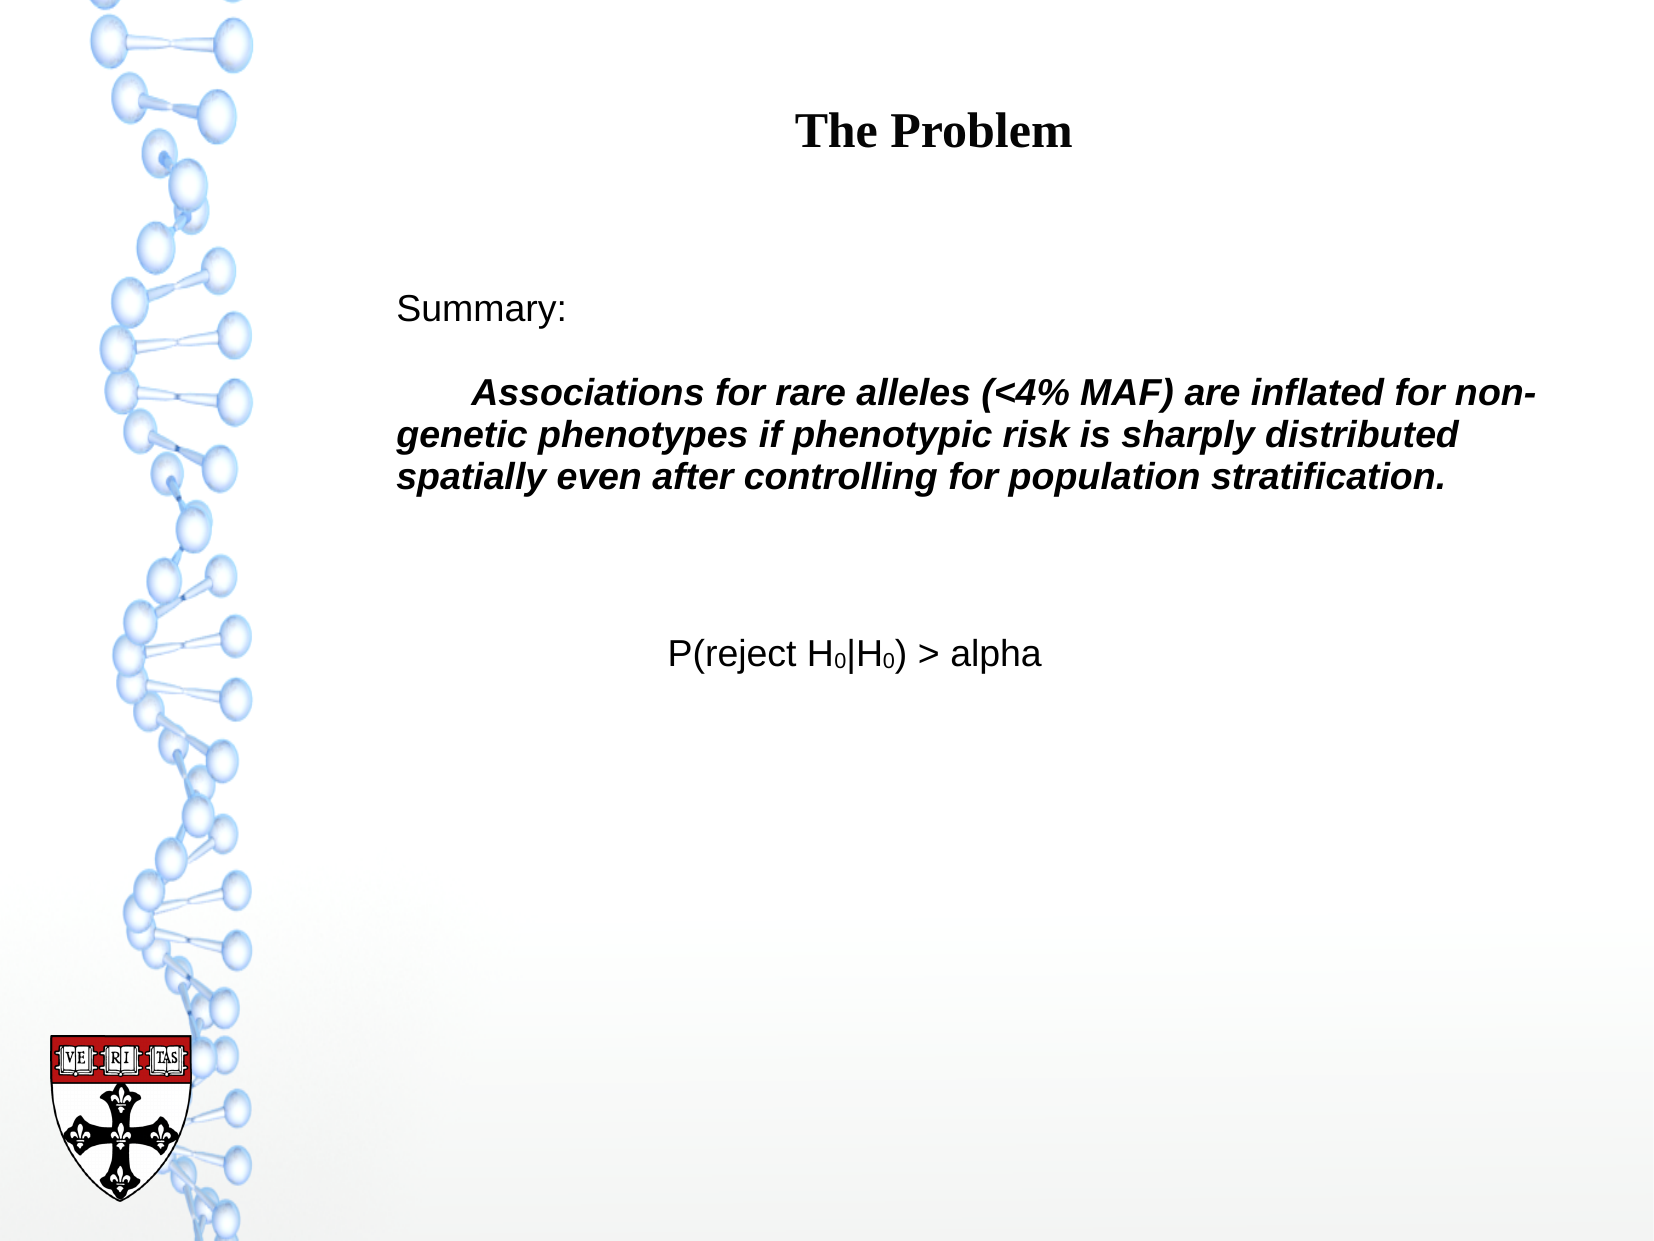

# The Problem
Summary:
	Associations for rare alleles (<4% MAF) are inflated for non-genetic phenotypes if phenotypic risk is sharply distributed spatially even after controlling for population stratification.
P(reject H0|H0) > alpha